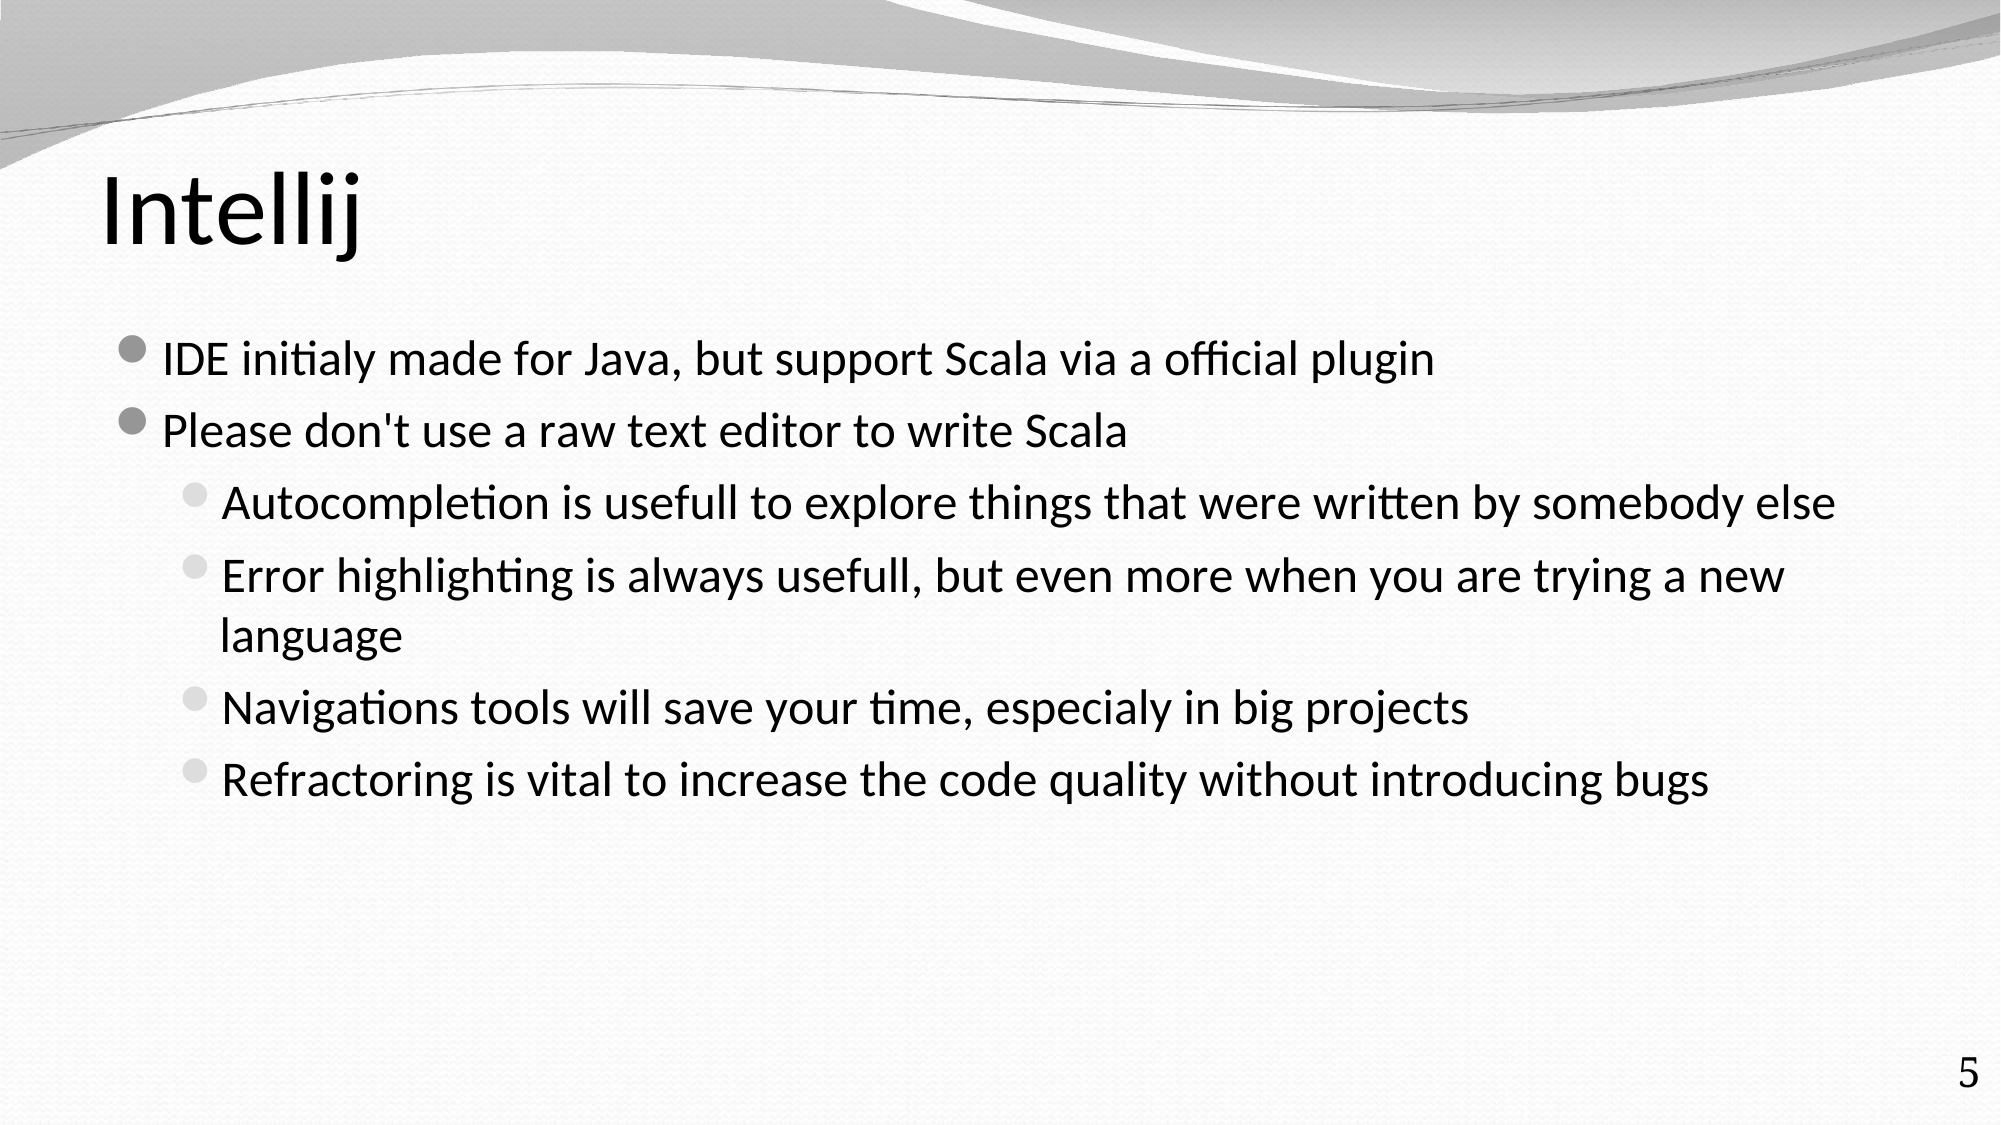

Intellij
# IDE initialy made for Java, but support Scala via a official plugin
Please don't use a raw text editor to write Scala
Autocompletion is usefull to explore things that were written by somebody else
Error highlighting is always usefull, but even more when you are trying a new language
Navigations tools will save your time, especialy in big projects
Refractoring is vital to increase the code quality without introducing bugs